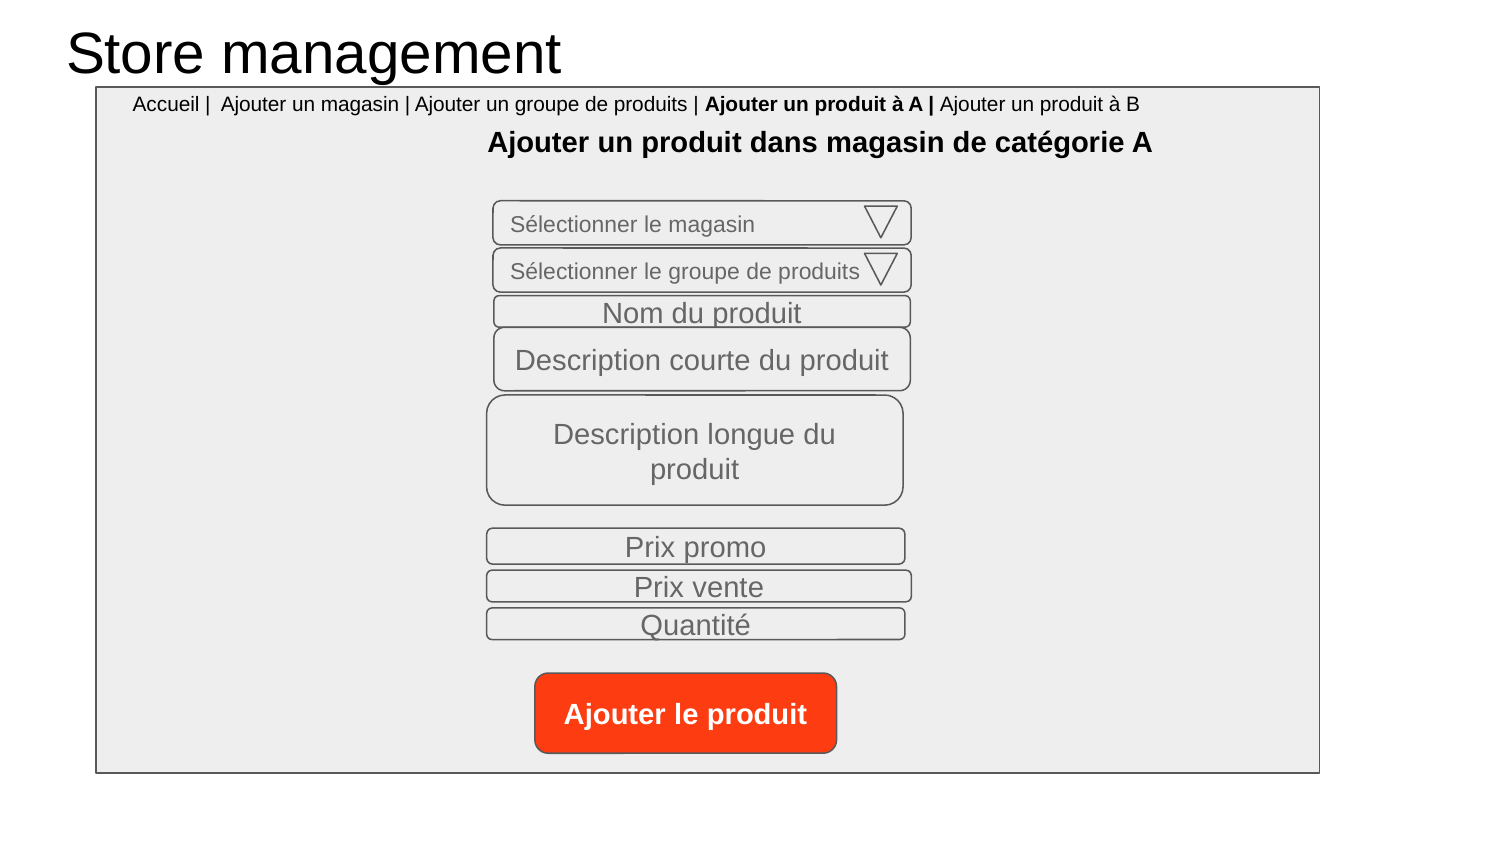

# Store management
Accueil | Ajouter un magasin | Ajouter un groupe de produits | Ajouter un produit à A | Ajouter un produit à B
Ajouter un produit dans magasin de catégorie A
Sélectionner le magasin
Sélectionner le groupe de produits
Nom du produit
Description courte du produit
Description longue du produit
Prix promo
Prix vente
Quantité
Ajouter le produit